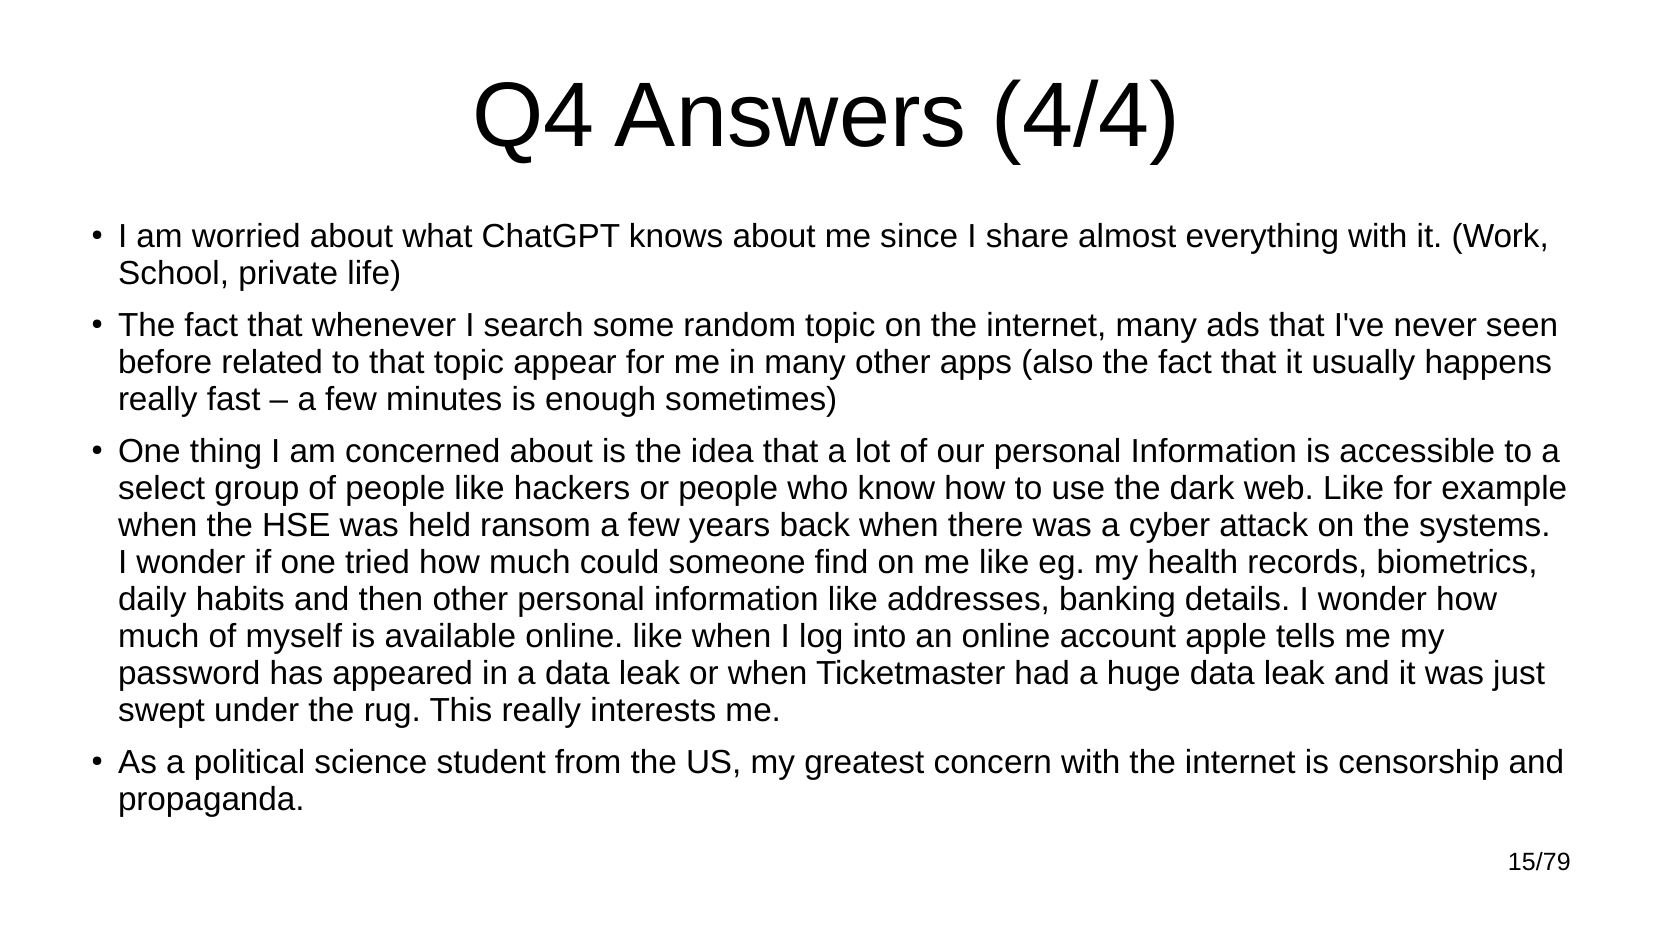

# Q4 Answers (4/4)
I am worried about what ChatGPT knows about me since I share almost everything with it. (Work, School, private life)
The fact that whenever I search some random topic on the internet, many ads that I've never seen before related to that topic appear for me in many other apps (also the fact that it usually happens really fast – a few minutes is enough sometimes)
One thing I am concerned about is the idea that a lot of our personal Information is accessible to a select group of people like hackers or people who know how to use the dark web. Like for example when the HSE was held ransom a few years back when there was a cyber attack on the systems. I wonder if one tried how much could someone find on me like eg. my health records, biometrics, daily habits and then other personal information like addresses, banking details. I wonder how much of myself is available online. like when I log into an online account apple tells me my password has appeared in a data leak or when Ticketmaster had a huge data leak and it was just swept under the rug. This really interests me.
As a political science student from the US, my greatest concern with the internet is censorship and propaganda.
15